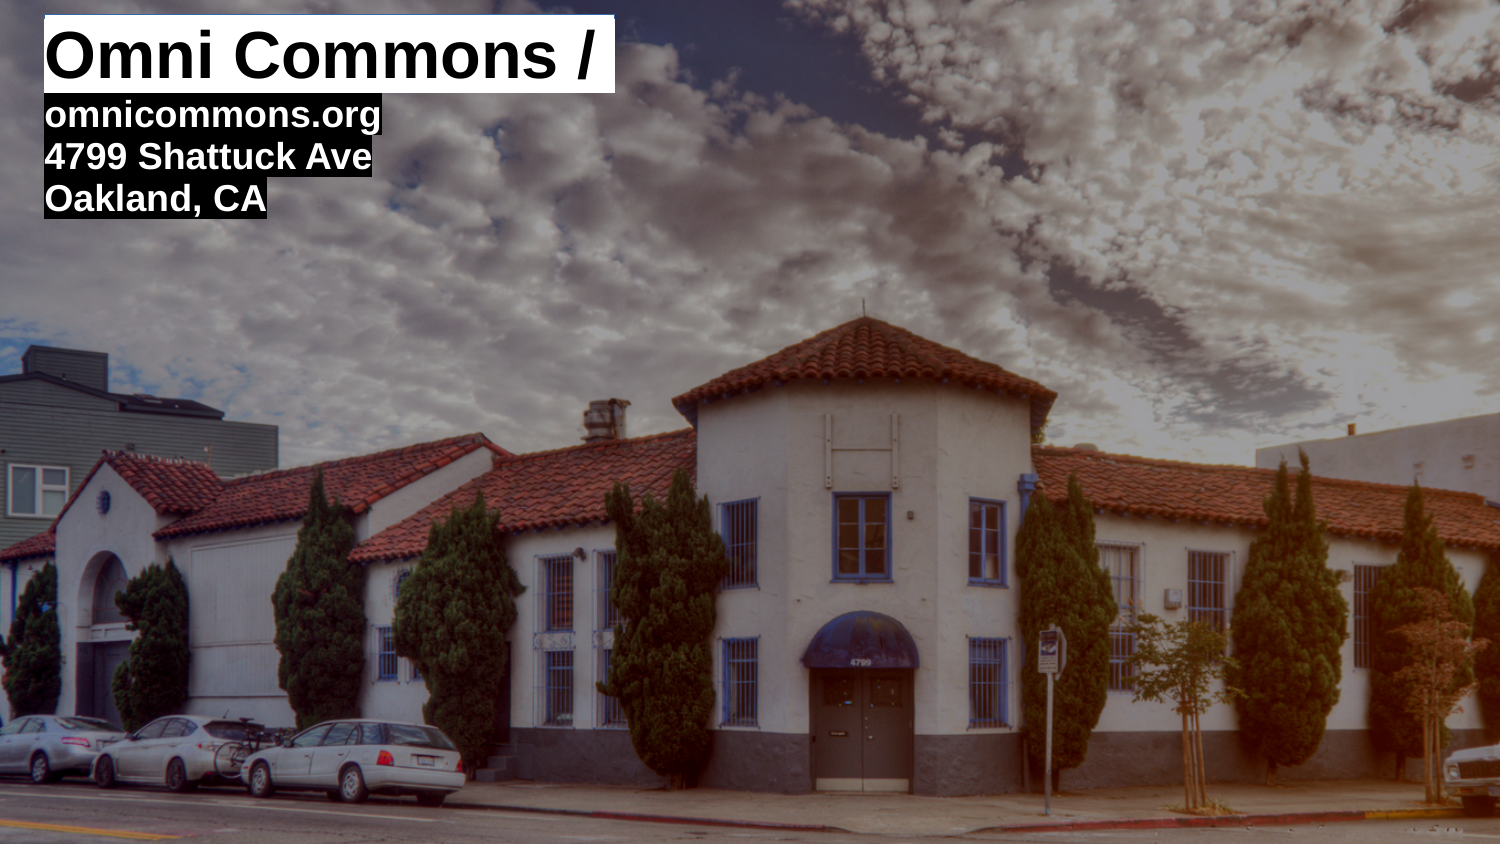

Omni Commons /
omnicommons.org
4799 Shattuck Ave
Oakland, CA
#